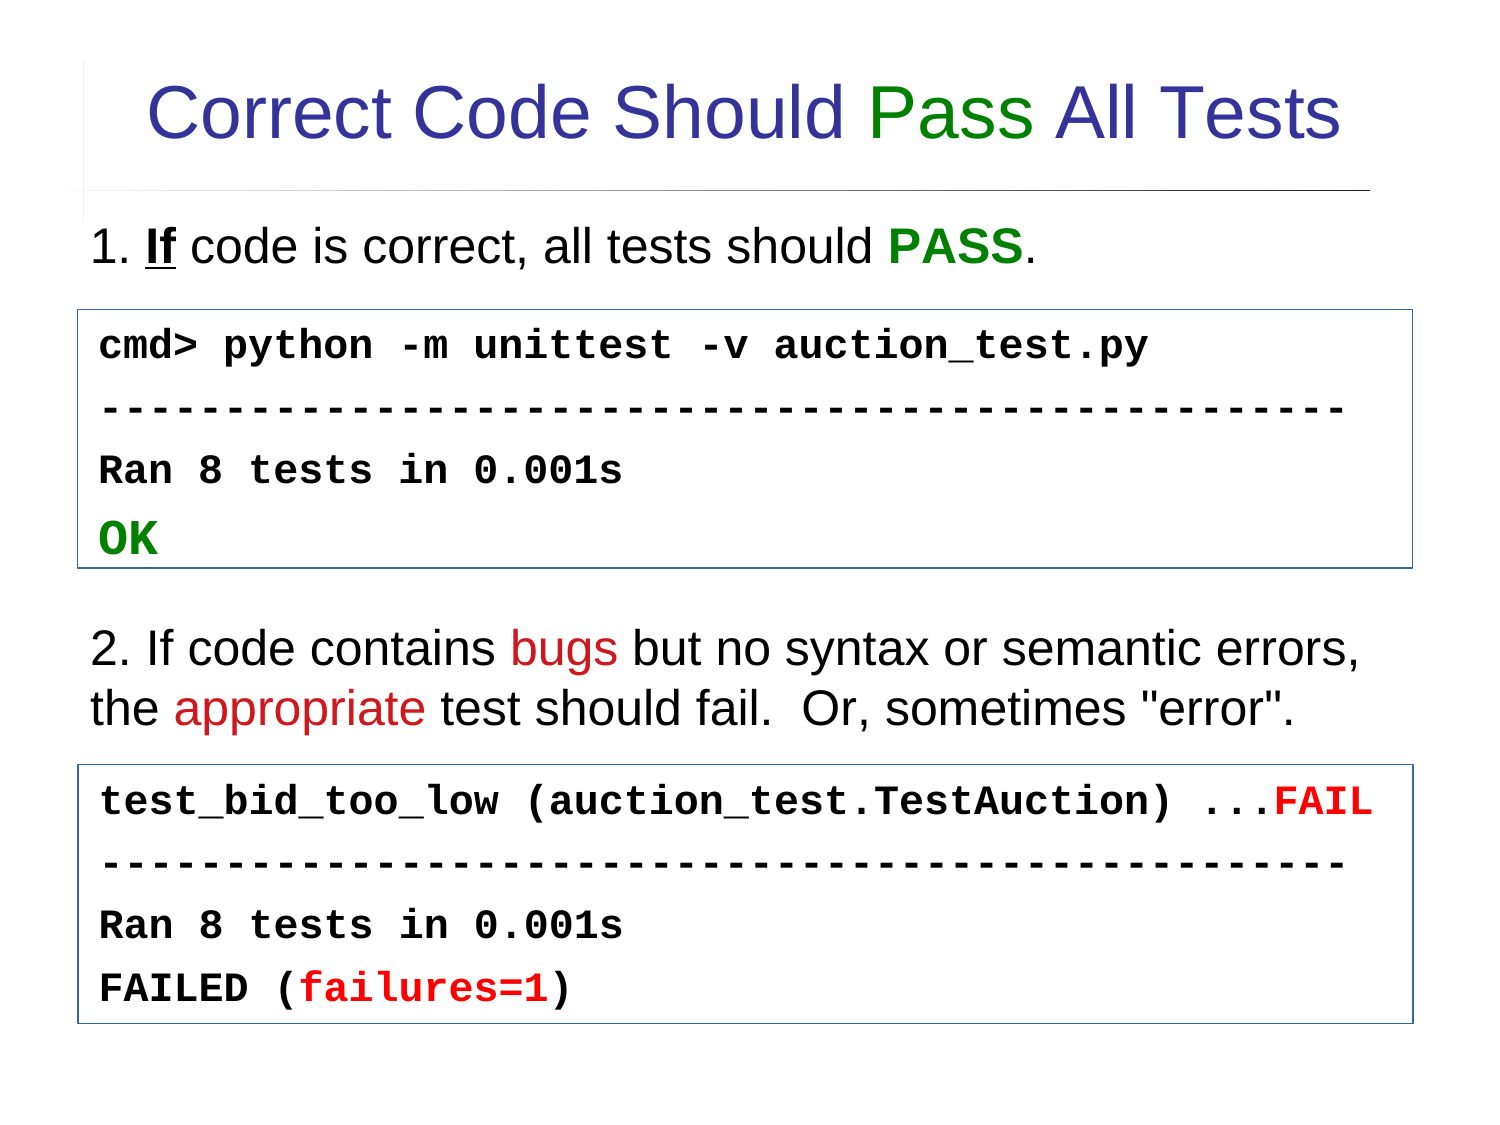

# Correct Code Should Pass All Tests
1. If code is correct, all tests should PASS.
cmd> python -m unittest -v auction_test.py
--------------------------------------------------
Ran 8 tests in 0.001s
OK
2. If code contains bugs but no syntax or semantic errors, the appropriate test should fail. Or, sometimes "error".
test_bid_too_low (auction_test.TestAuction) ...FAIL
--------------------------------------------------
Ran 8 tests in 0.001s
FAILED (failures=1)